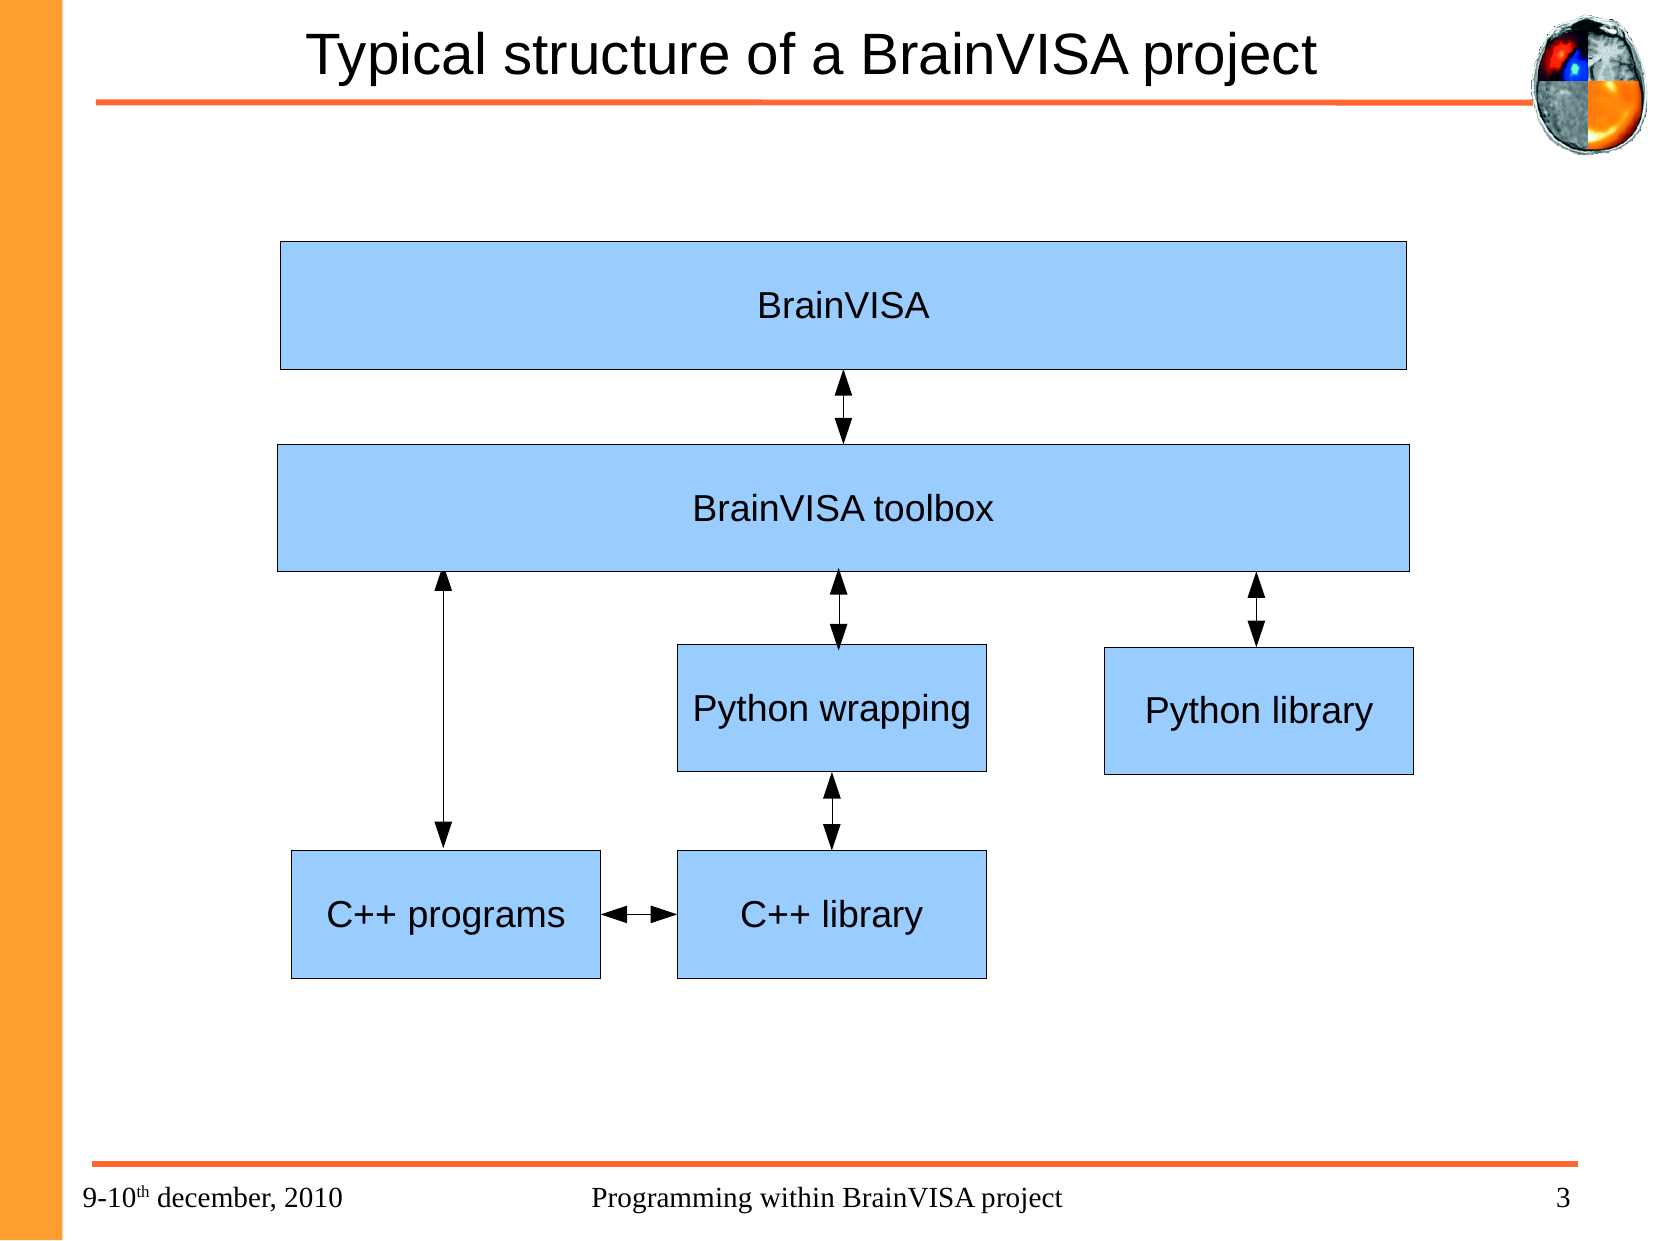

# Typical structure of a BrainVISA project
BrainVISA
BrainVISA toolbox
Python wrapping
Python library
C++ programs
C++ library
3